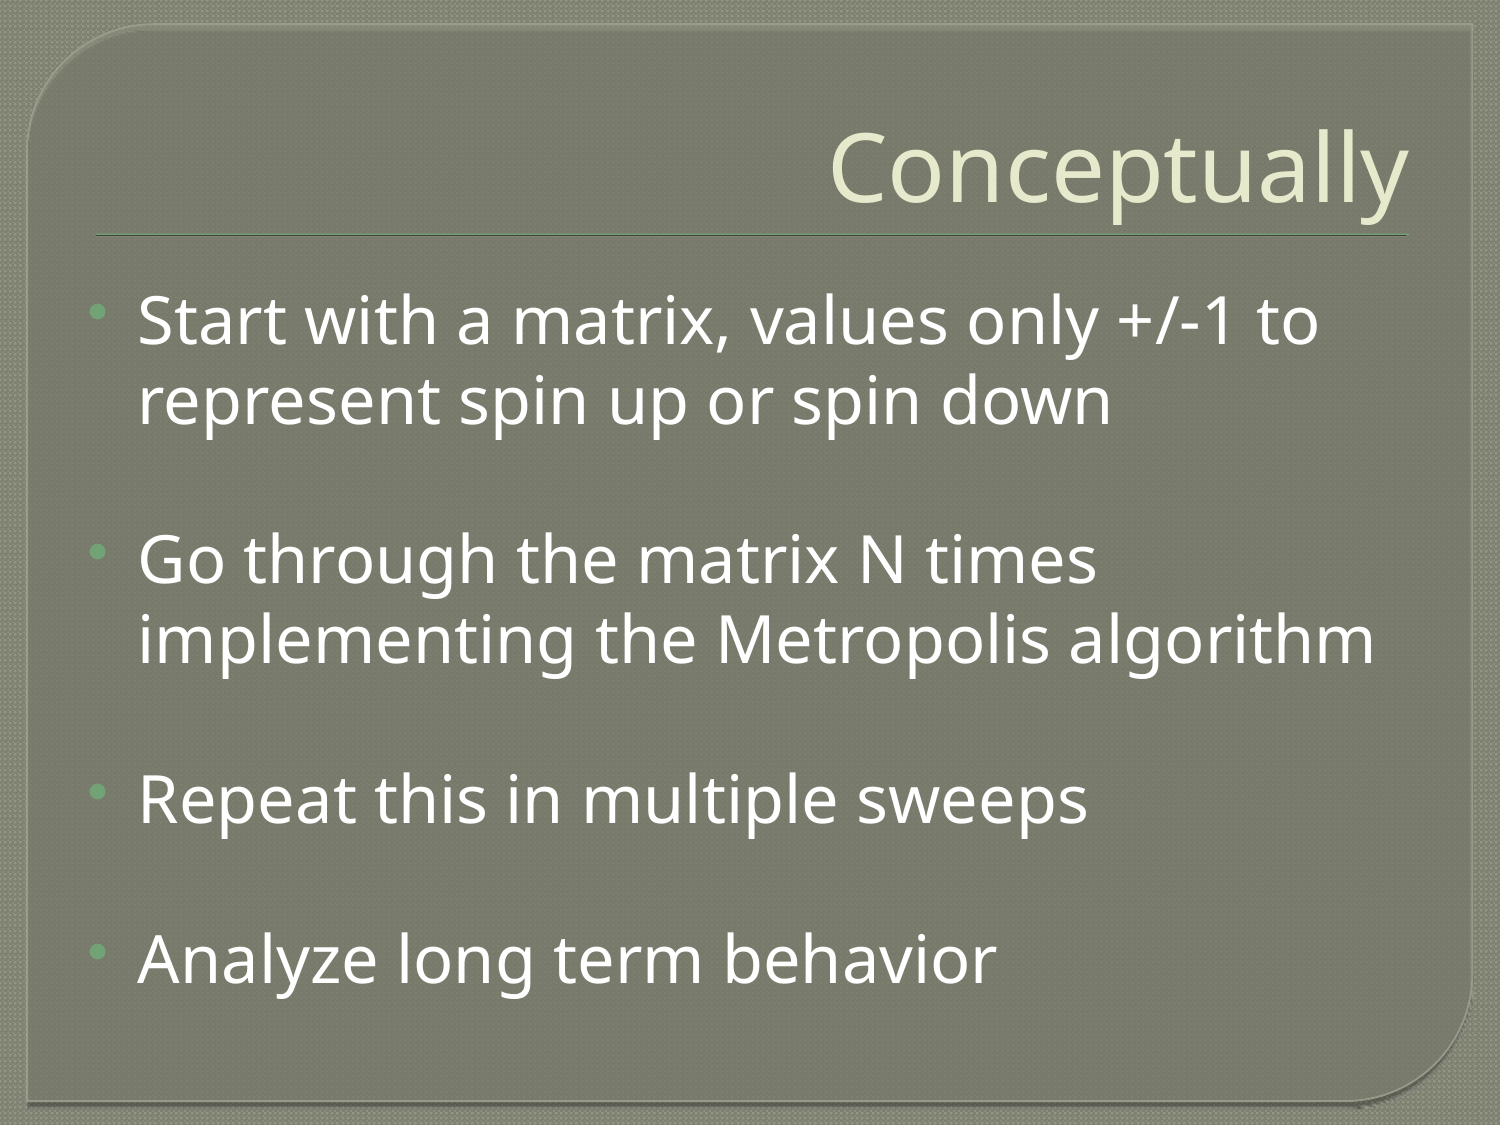

# Conceptually
Start with a matrix, values only +/-1 to represent spin up or spin down
Go through the matrix N times implementing the Metropolis algorithm
Repeat this in multiple sweeps
Analyze long term behavior